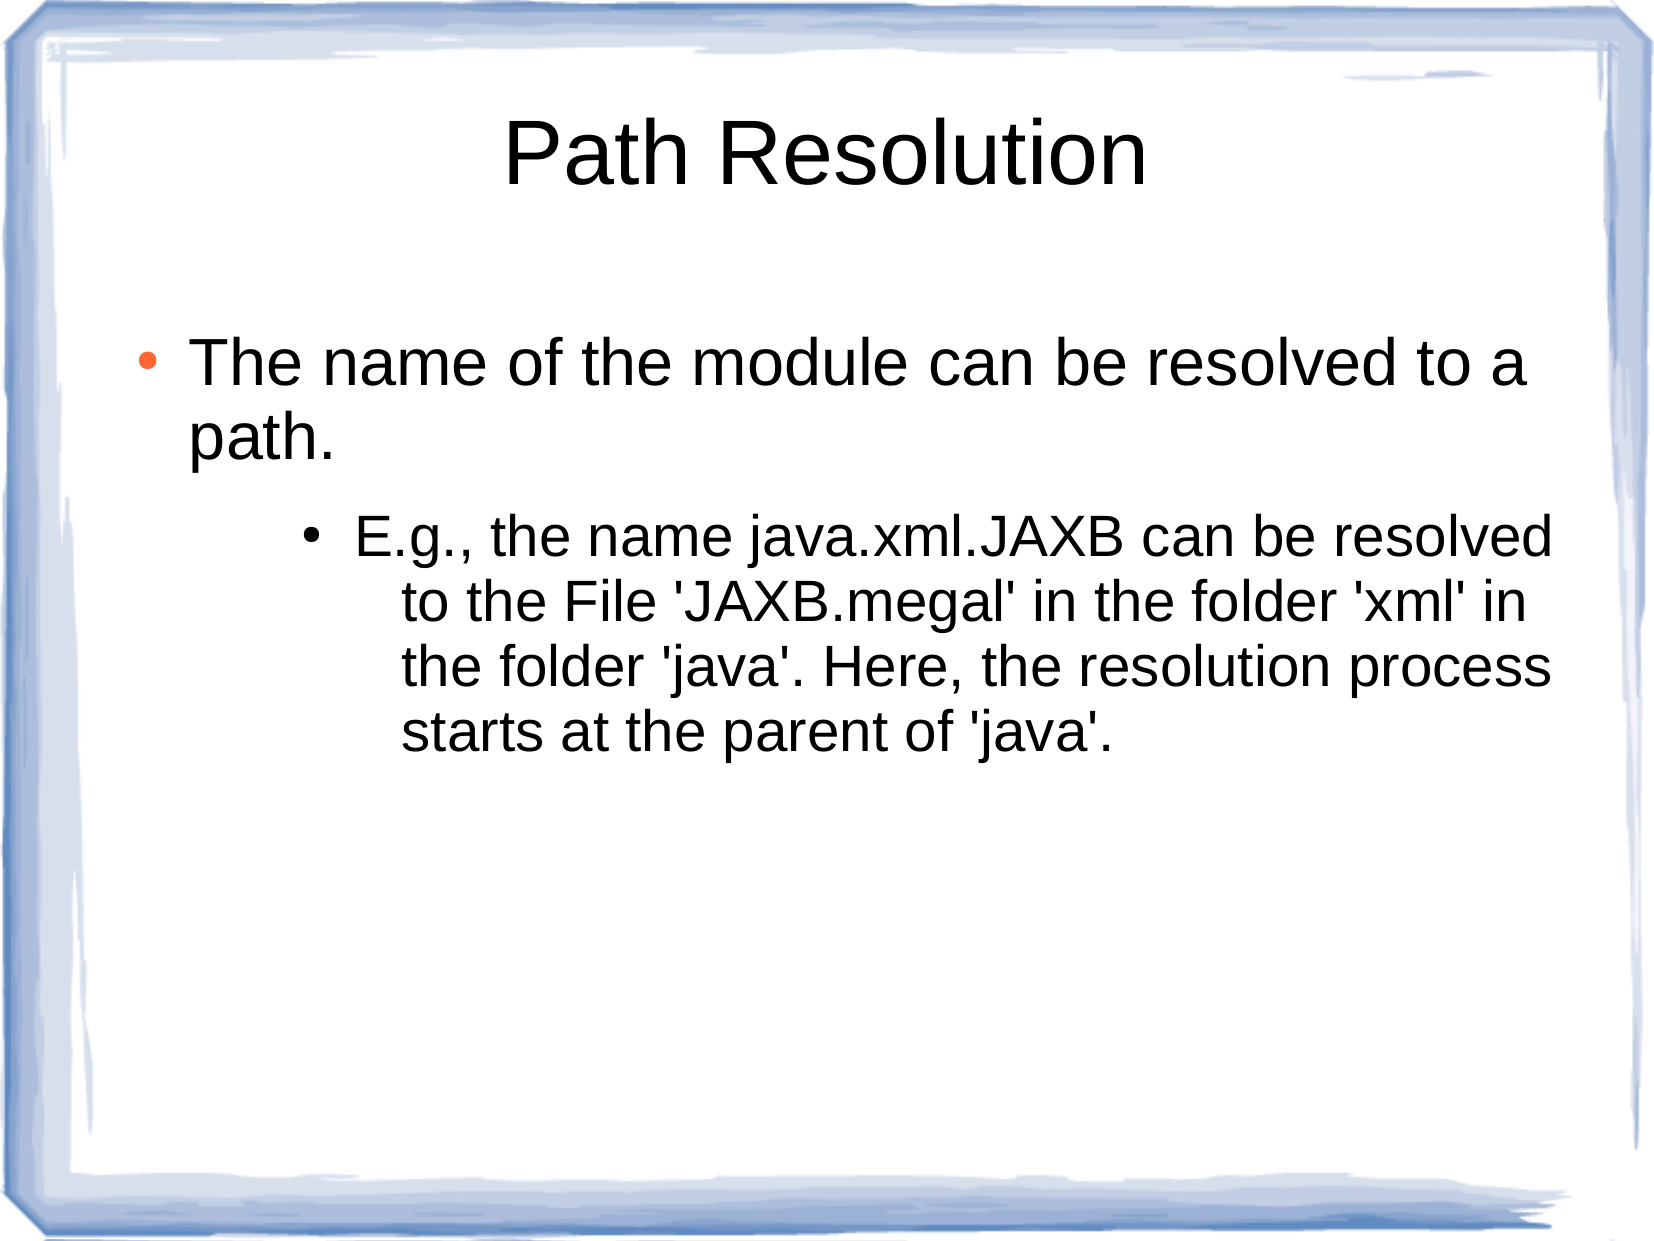

# Path Resolution
The name of the module can be resolved to a path.
E.g., the name java.xml.JAXB can be resolved to the File 'JAXB.megal' in the folder 'xml' in the folder 'java'. Here, the resolution process starts at the parent of 'java'.